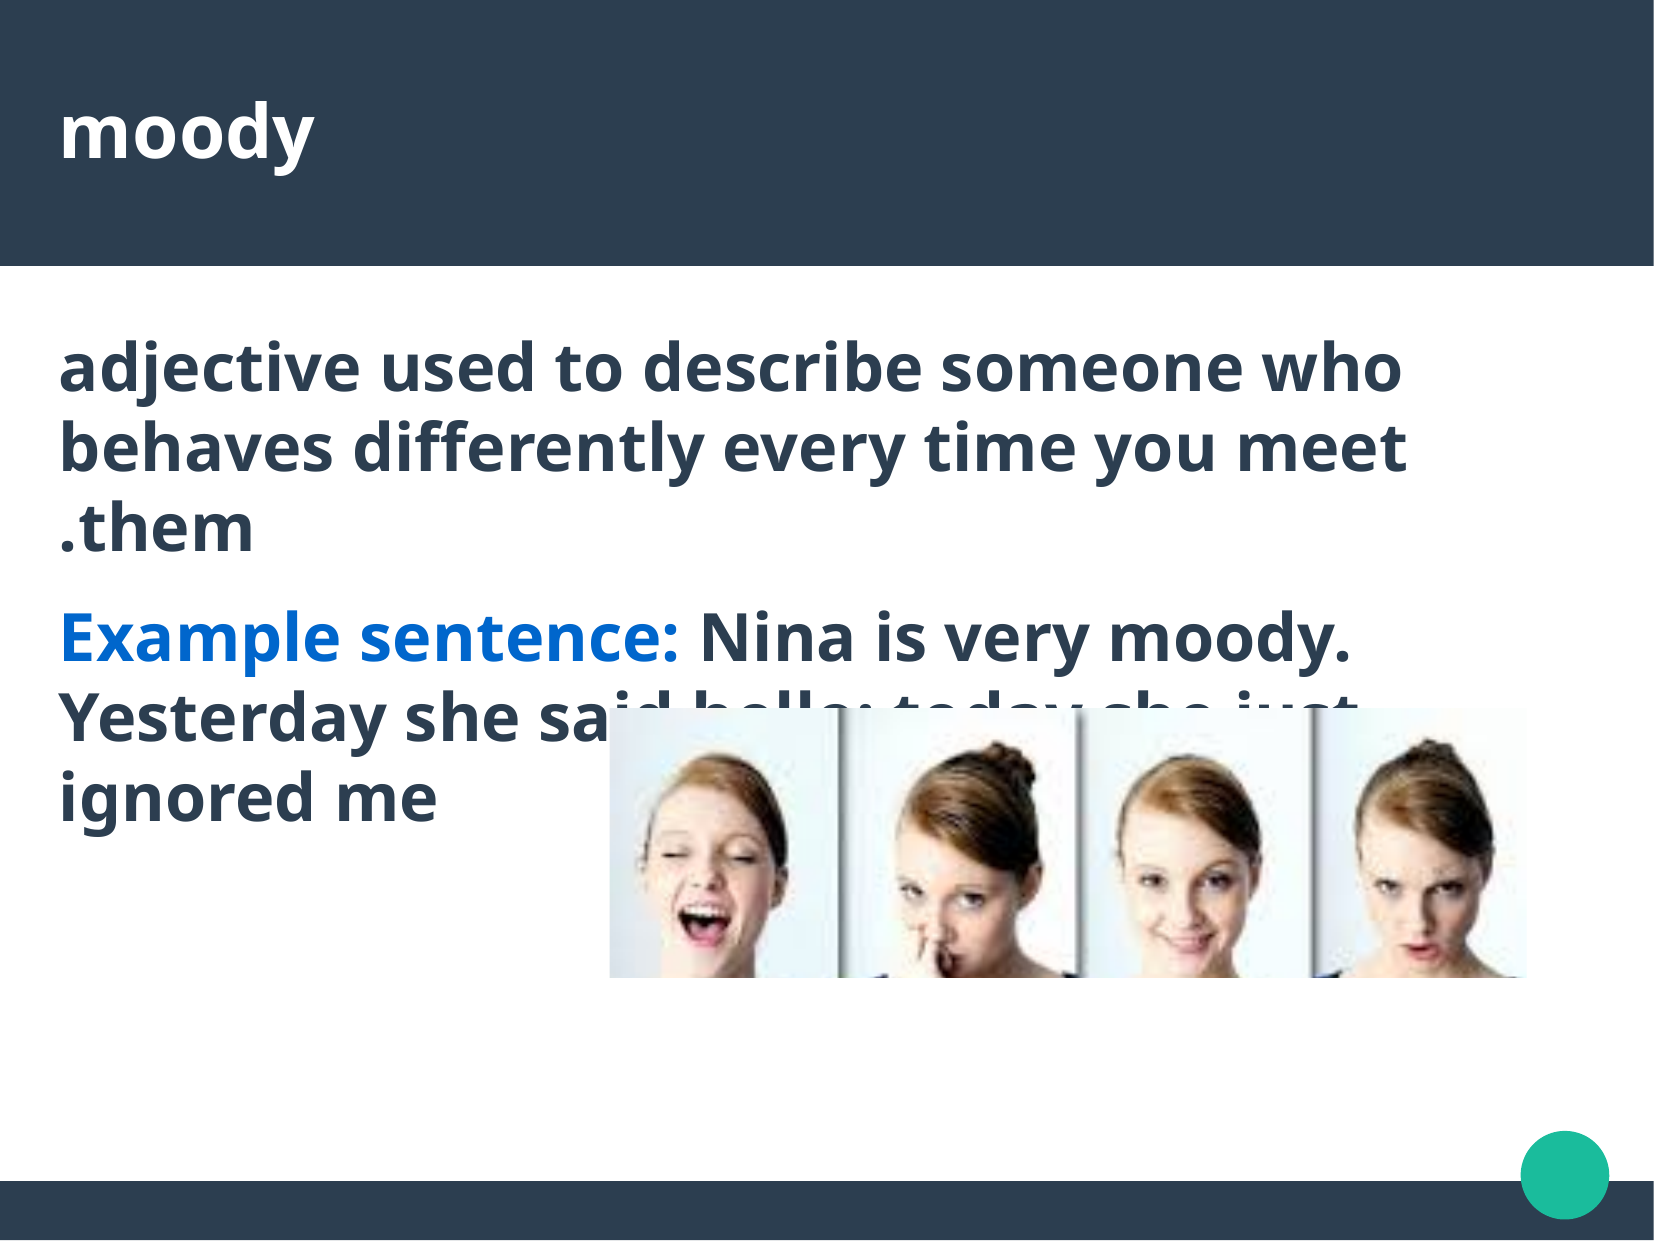

# moody
 adjective used to describe someone who behaves differently every time you meet them.
Example sentence: Nina is very moody. Yesterday she said hello; today she just ignored me